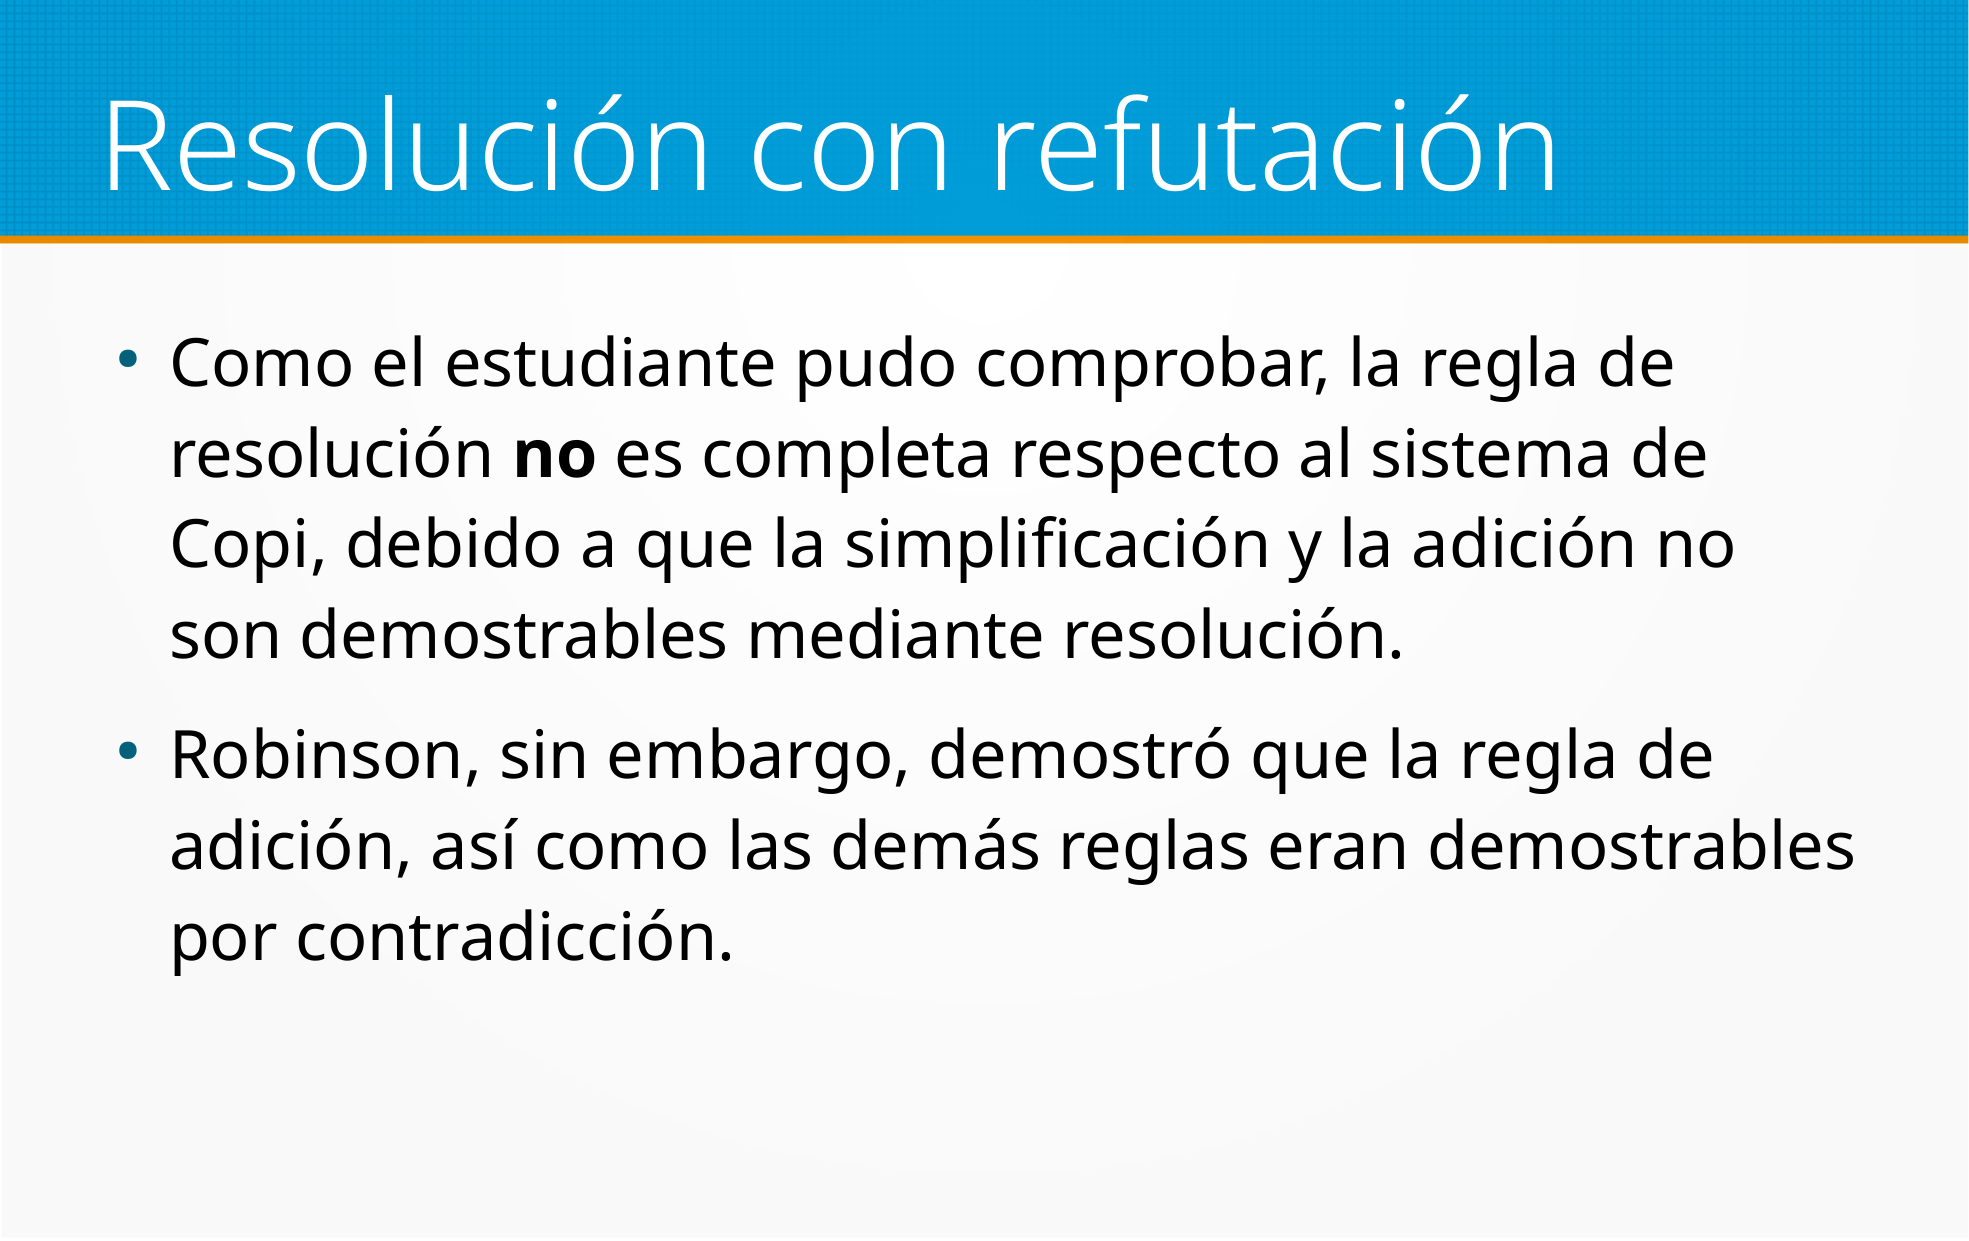

# Resolución con refutación
Como el estudiante pudo comprobar, la regla de resolución no es completa respecto al sistema de Copi, debido a que la simplificación y la adición no son demostrables mediante resolución.
Robinson, sin embargo, demostró que la regla de adición, así como las demás reglas eran demostrables por contradicción.